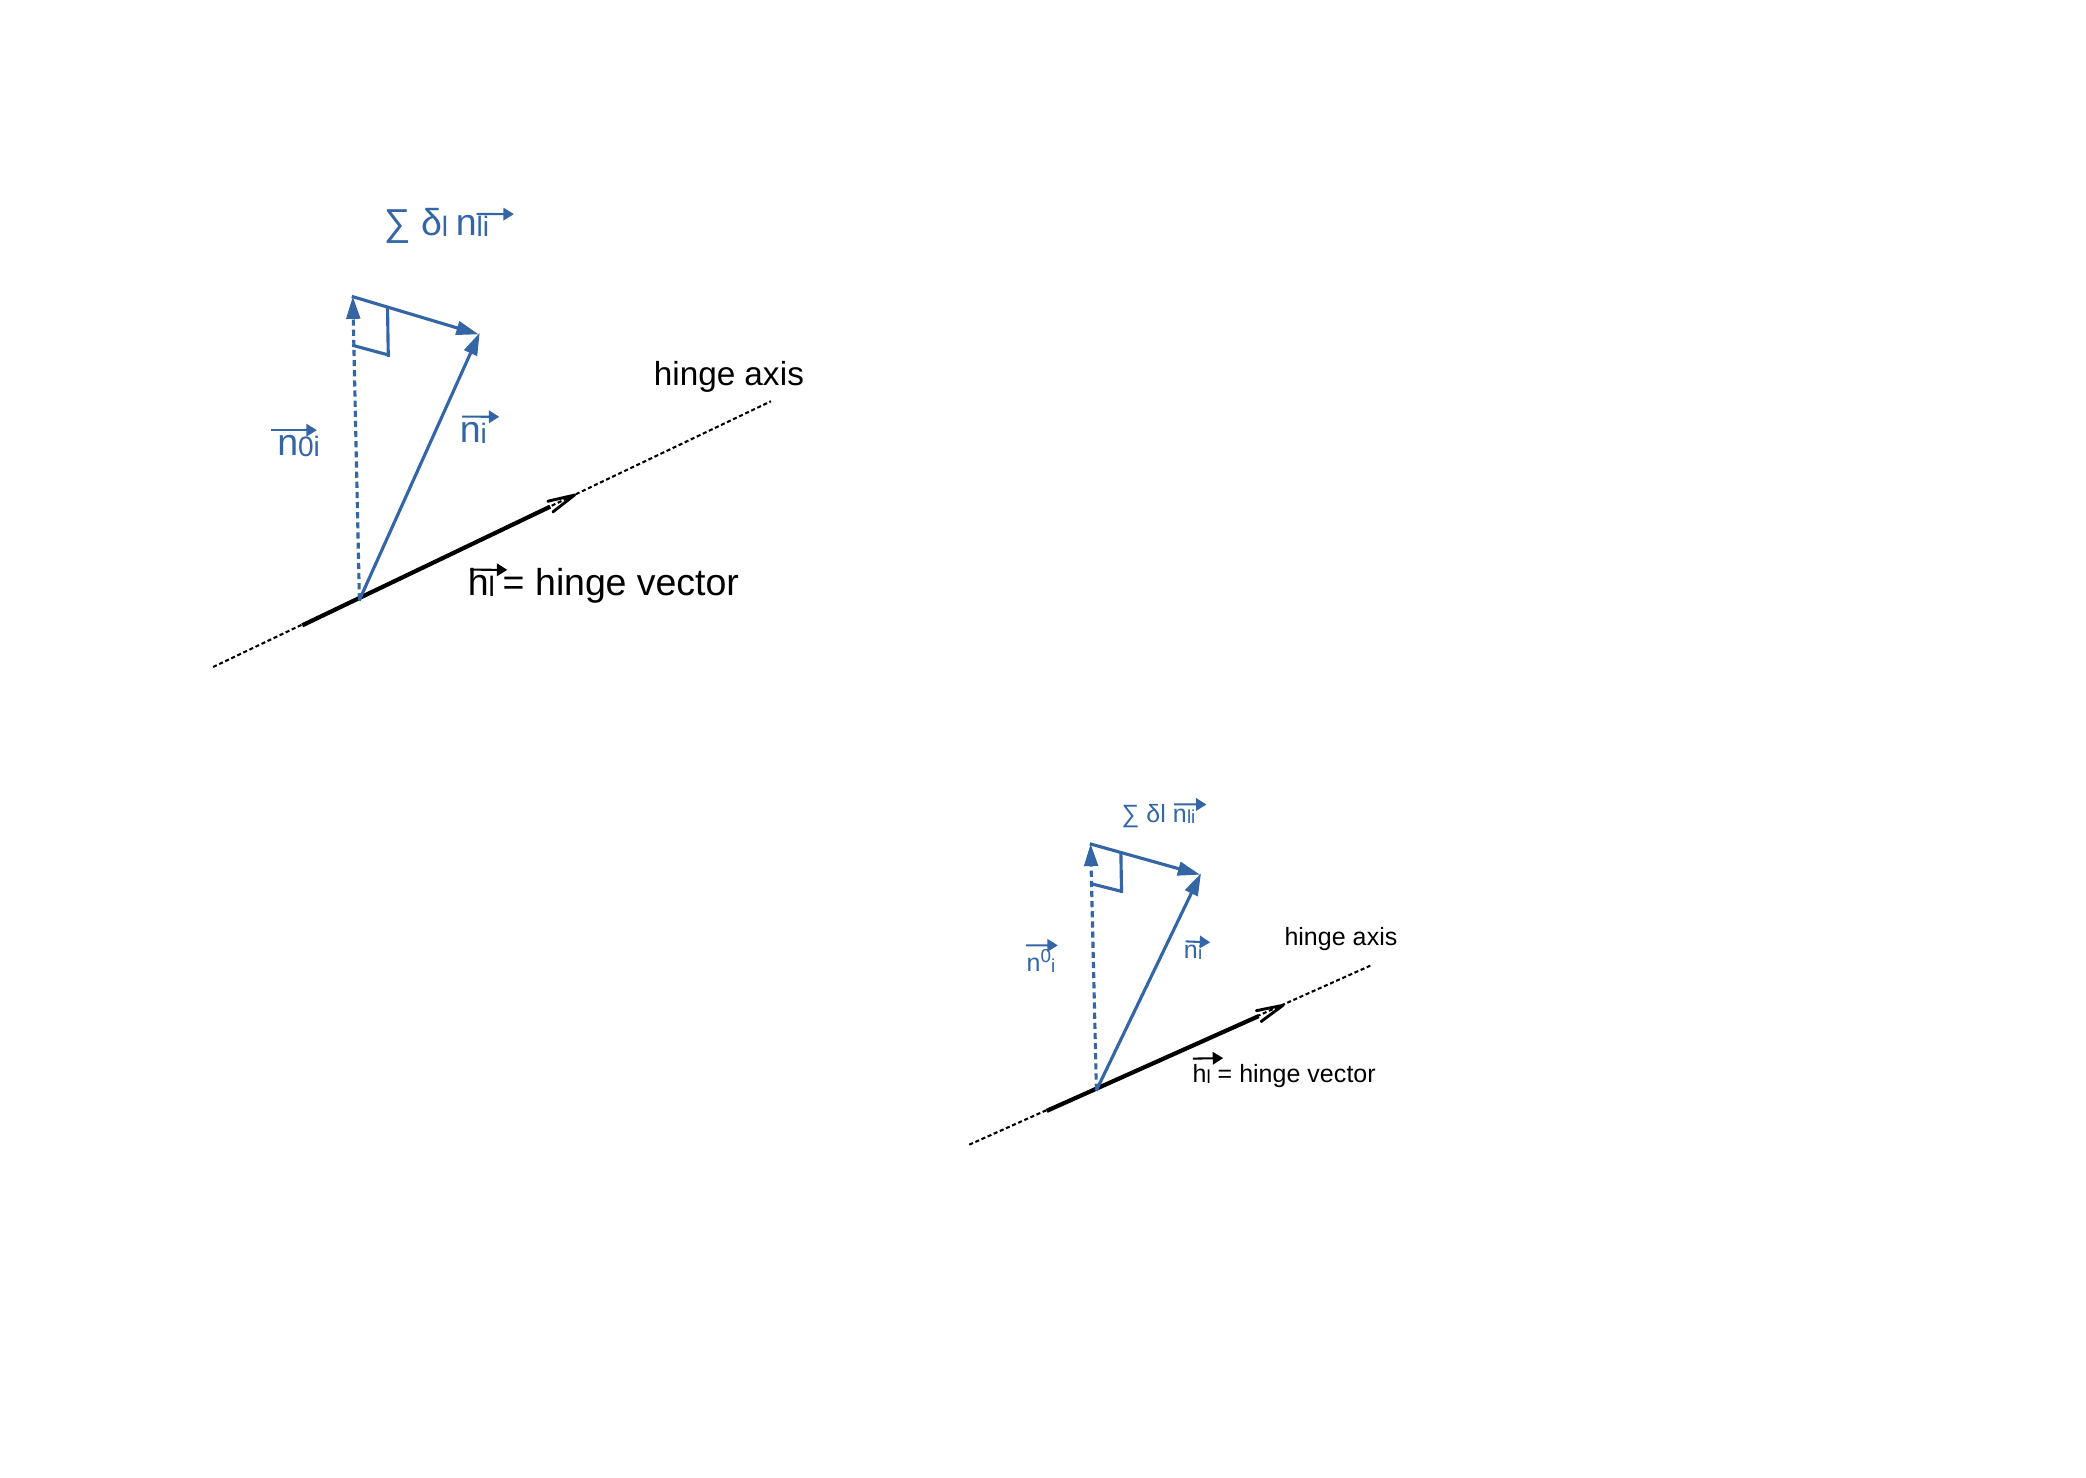

∑ δl nli
hinge axis
ni
n0i
hl = hinge vector
∑ δl nli
hinge axis
ni
n0i
hl = hinge vector